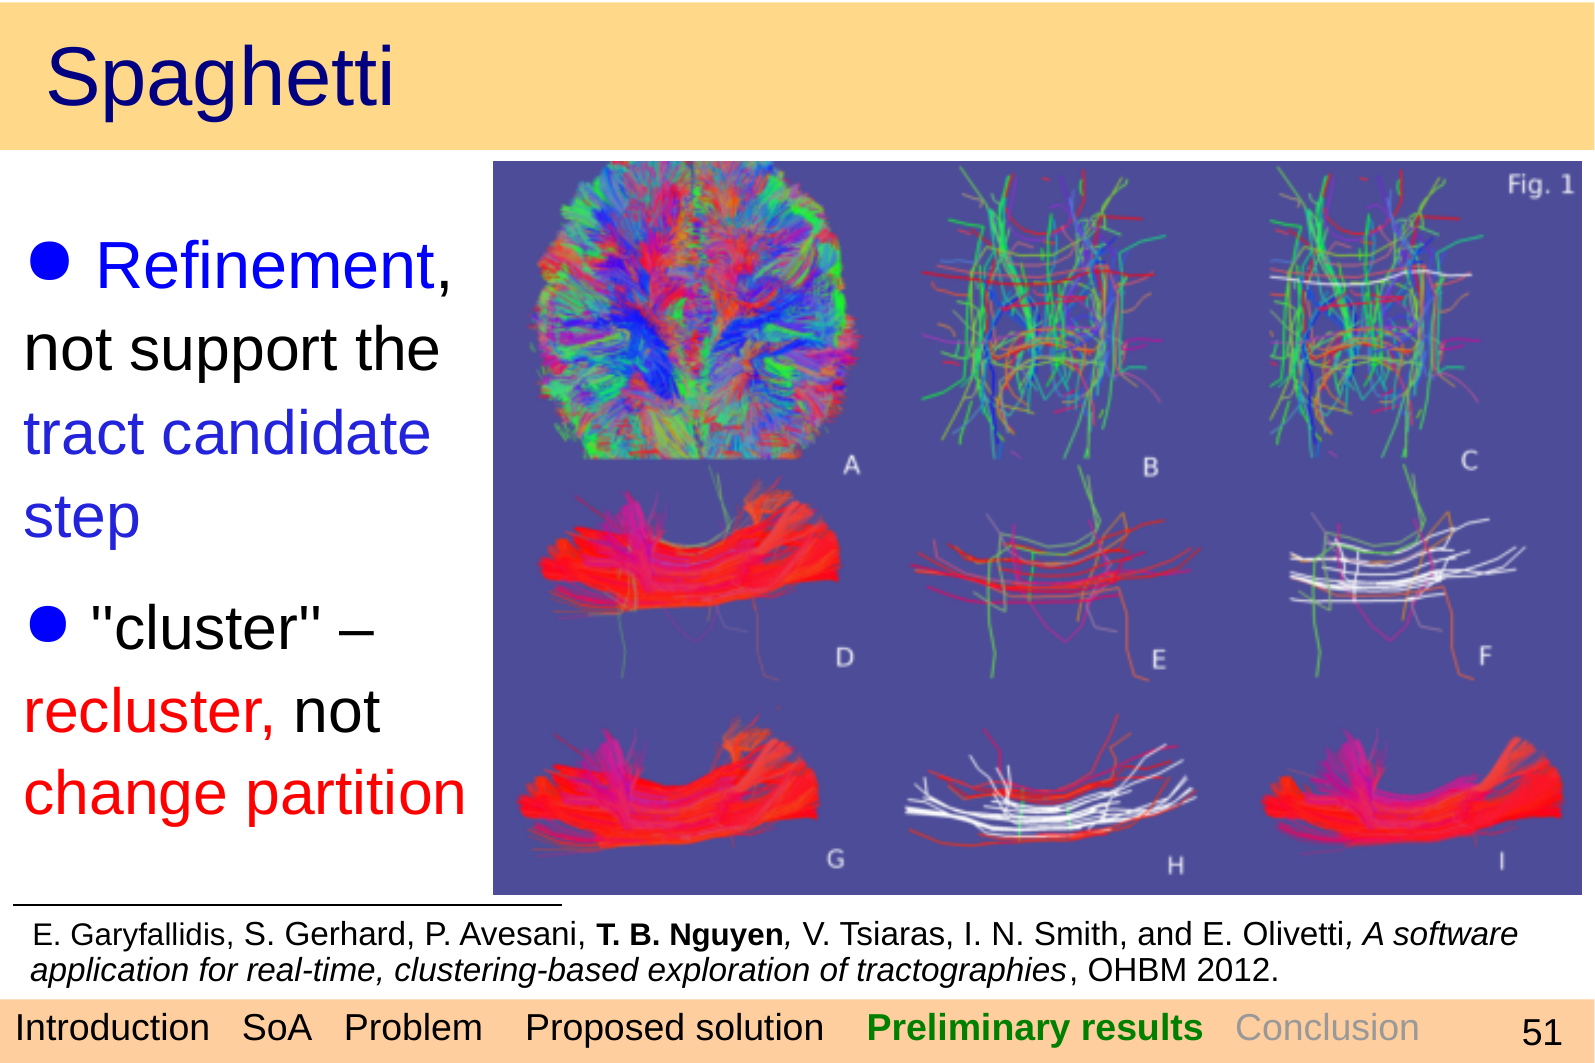

# Spaghetti
 Refinement, not support the tract candidate step
 ''cluster'' – recluster, not change partition
E. Garyfallidis, S. Gerhard, P. Avesani, T. B. Nguyen, V. Tsiaras, I. N. Smith, and E. Olivetti, A software
 application for real-time, clustering-based exploration of tractographies, OHBM 2012.
Introduction SoA Problem Proposed solution Preliminary results Conclusion